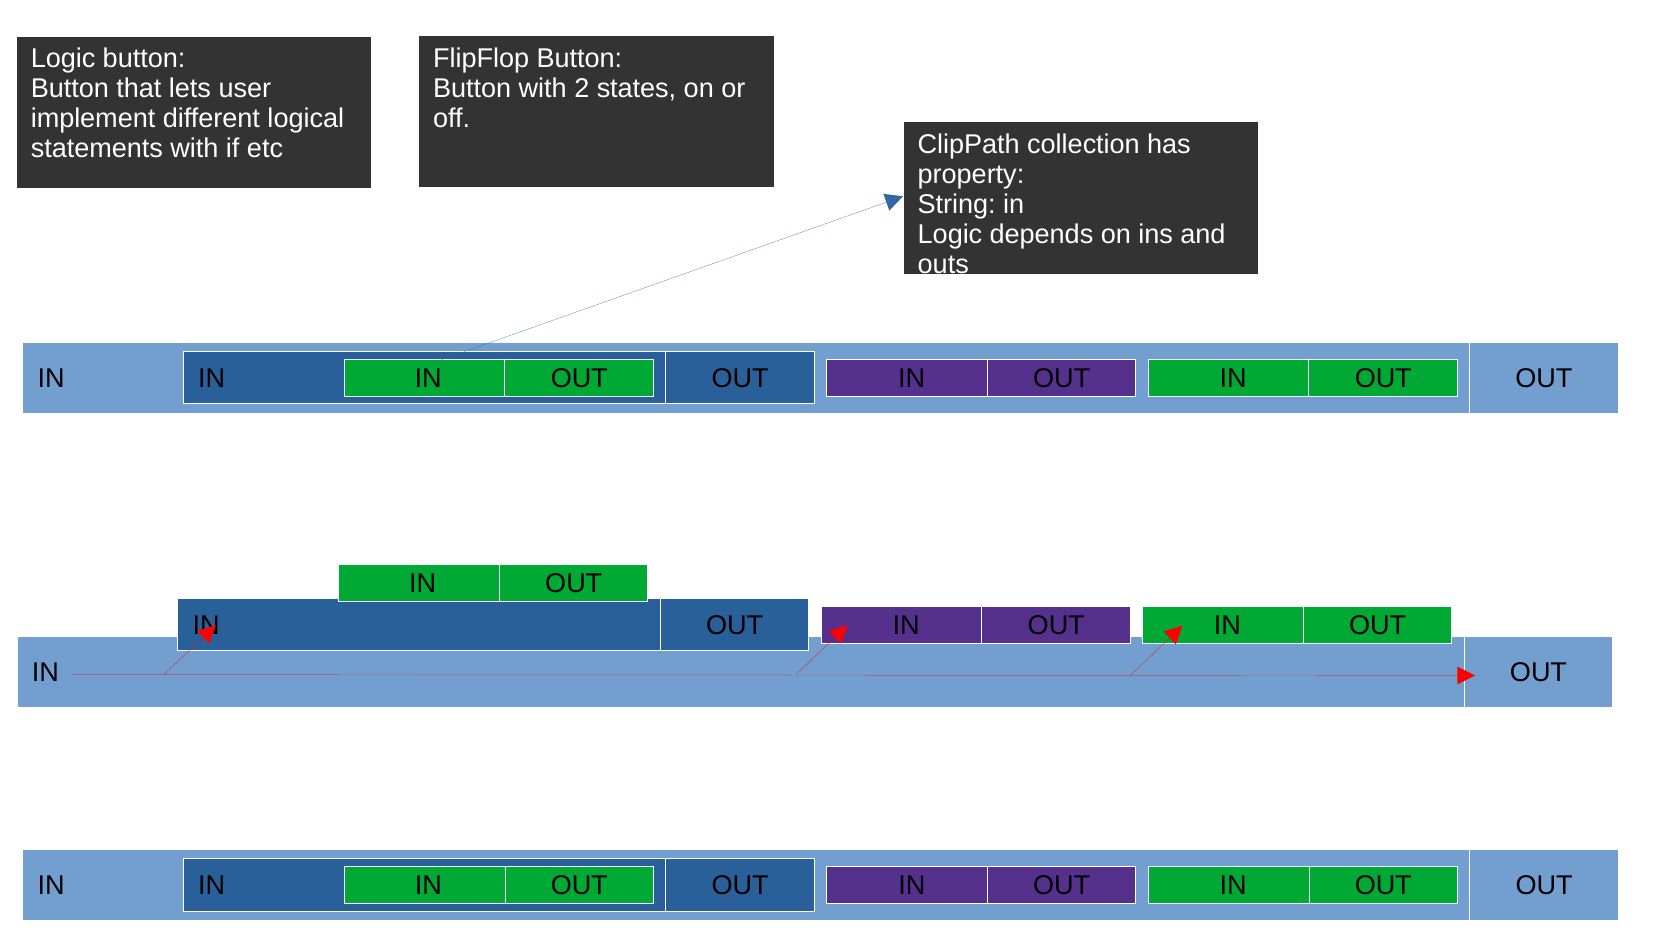

FlipFlop Button:
Button with 2 states, on or off.
Logic button:
Button that lets user implement different logical statements with if etc
ClipPath collection has property:
String: in
Logic depends on ins and outs
Bool required
IN
OUT
IN
OUT
IN
OUT
IN
OUT
IN
OUT
IN
OUT
IN
OUT
IN
OUT
IN
OUT
IN
OUT
IN
OUT
IN
OUT
IN
OUT
IN
OUT
IN
OUT
IN
IN
OUT
OUT
OUT
OUT
OUT
OUT
OUT
OUT
OUT
IN
IN
IN
IN
IN
OUT
OUT
IN
OUT
IN
OUT
OUT